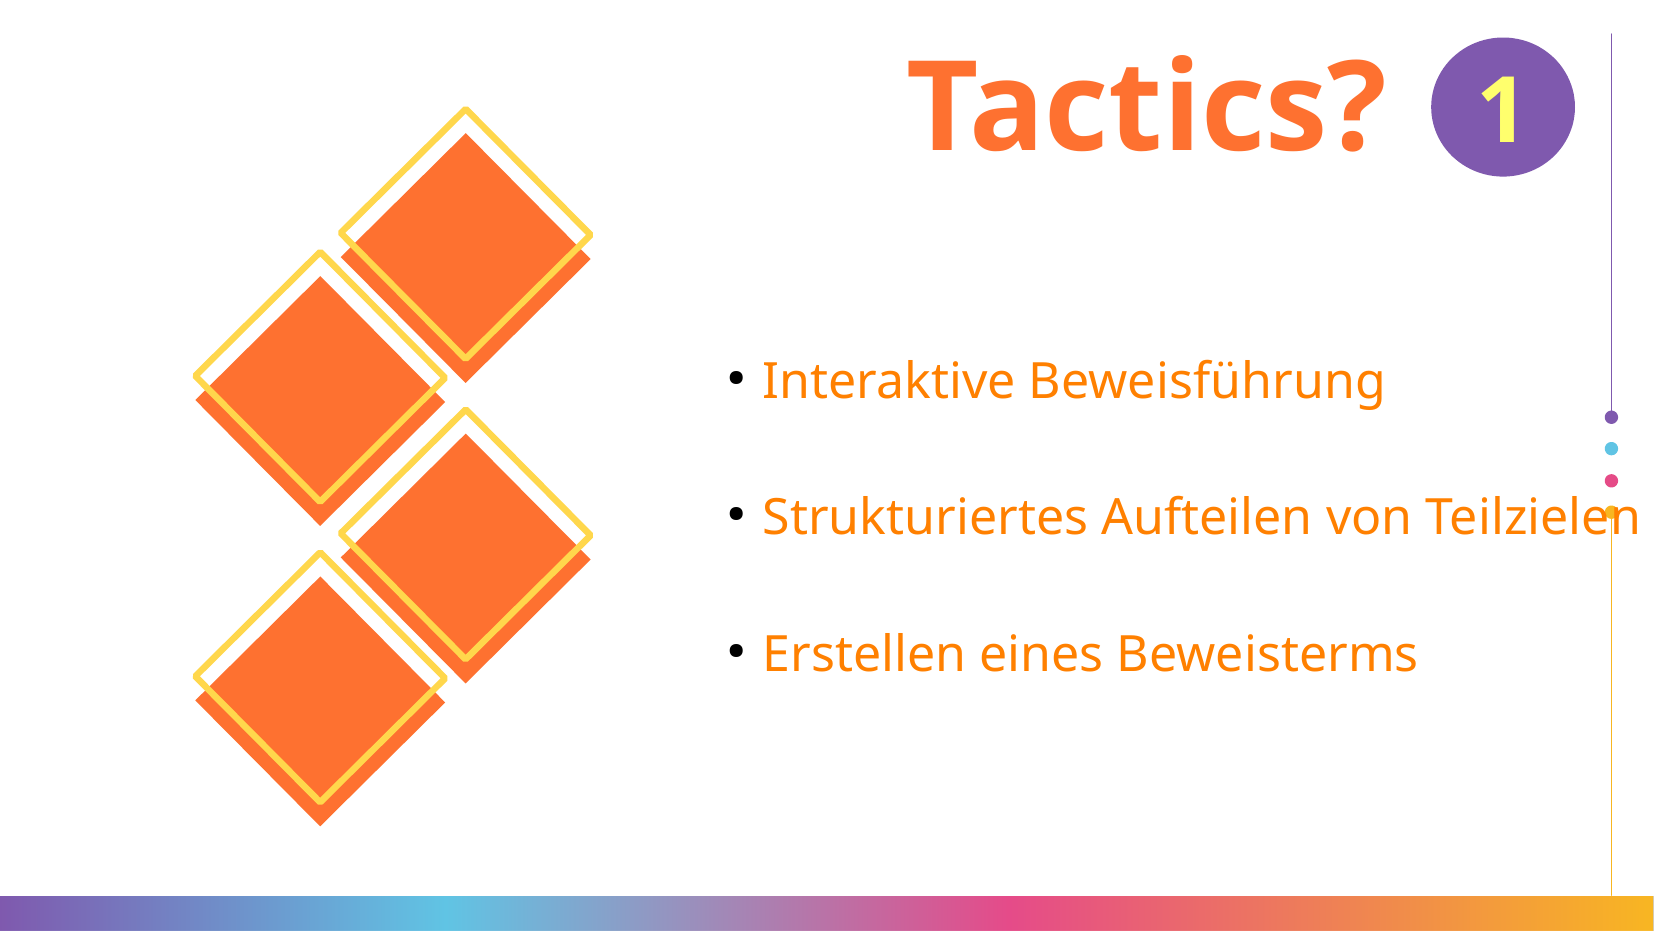

# Tactics?
1
Interaktive Beweisführung
Strukturiertes Aufteilen von Teilzielen
Erstellen eines Beweisterms